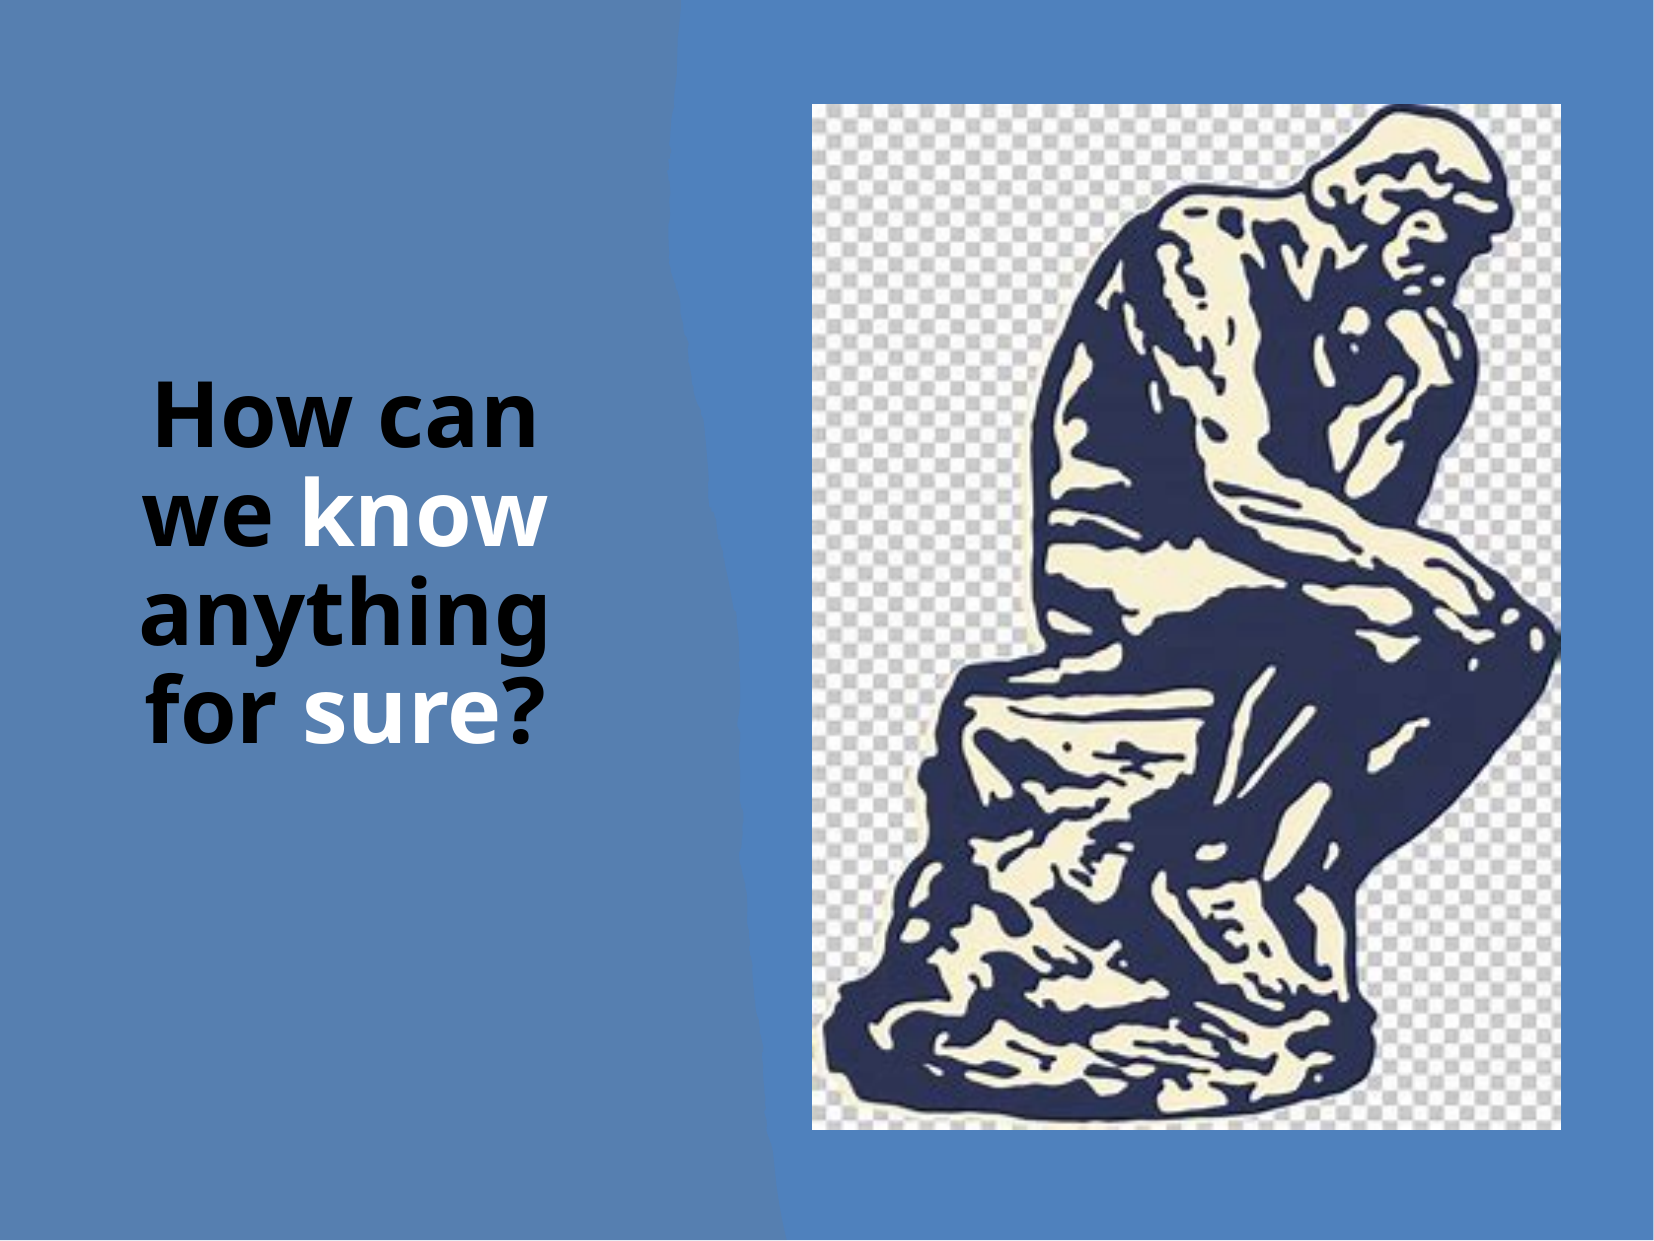

# How can we know anything for sure?